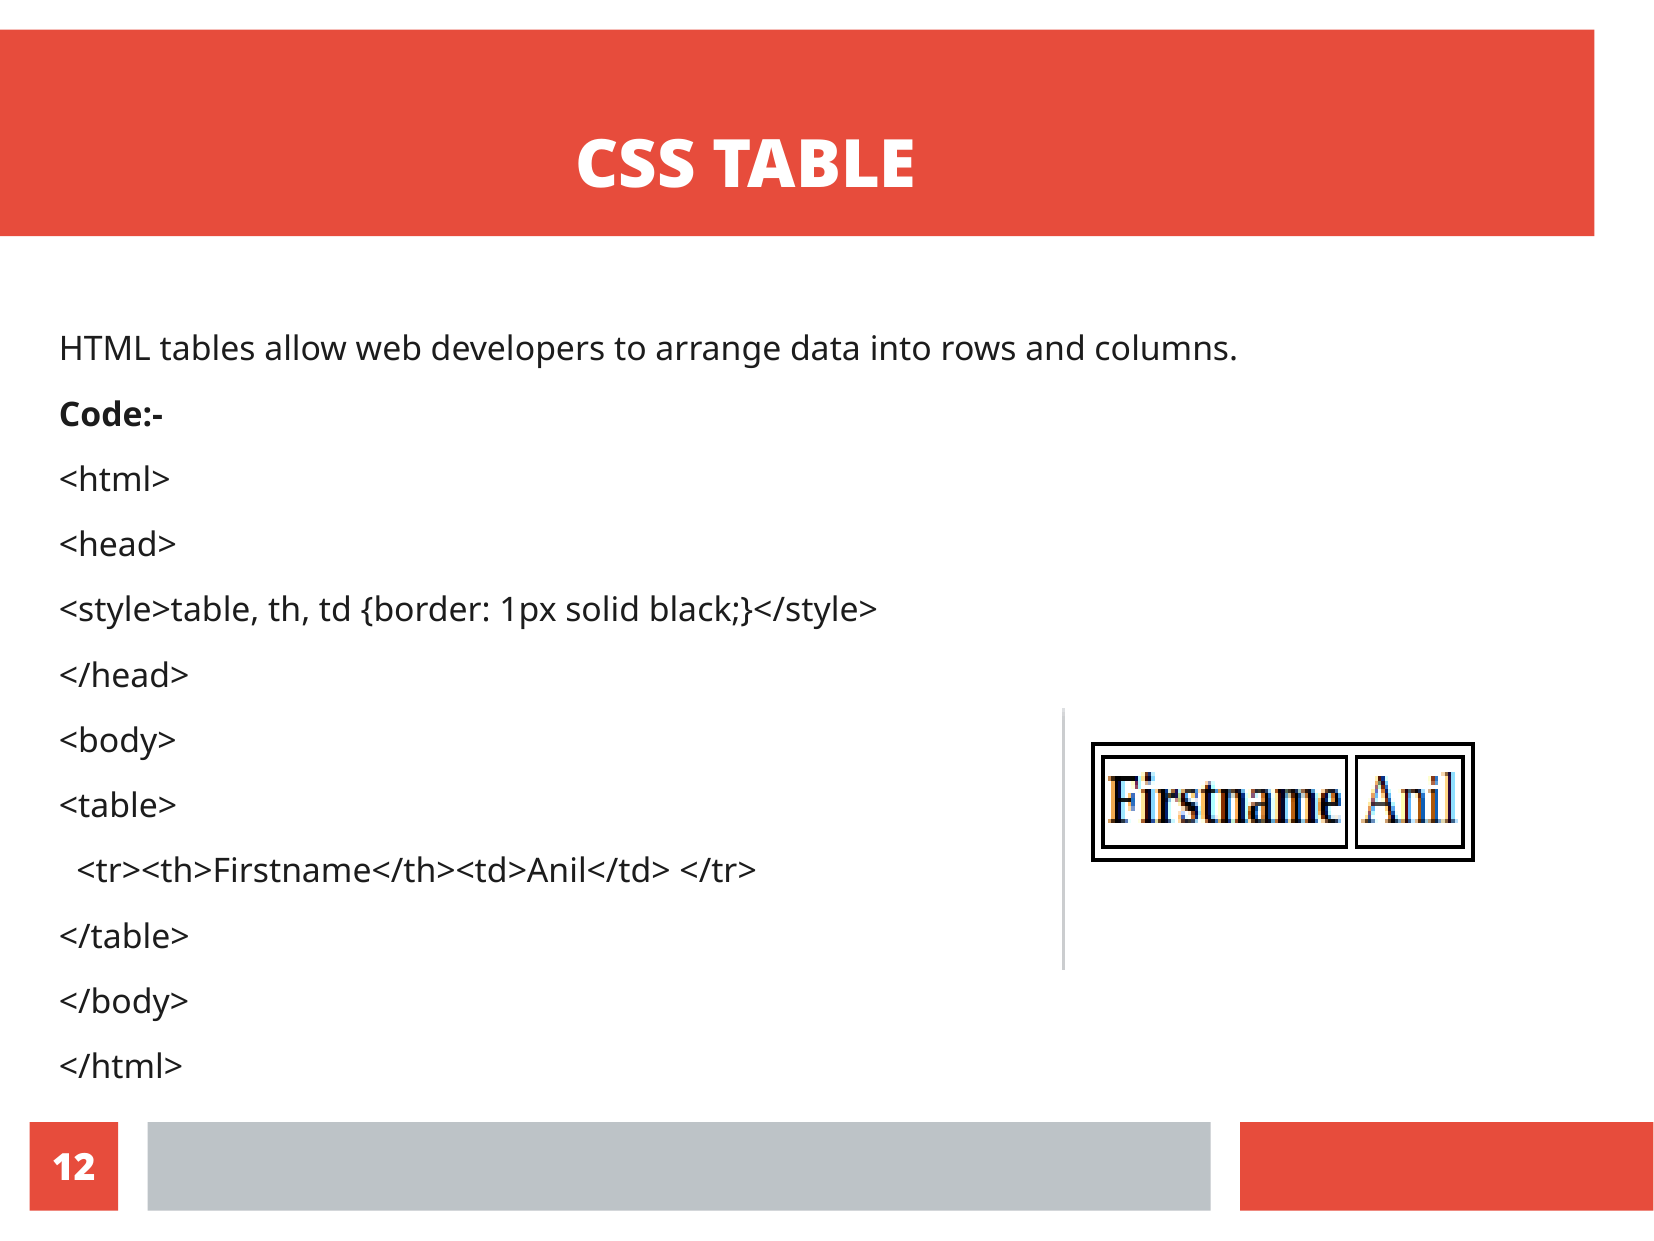

# CSS TABLE
HTML tables allow web developers to arrange data into rows and columns.
Code:-
<html>
<head>
<style>table, th, td {border: 1px solid black;}</style>
</head>
<body>
<table>
 <tr><th>Firstname</th><td>Anil</td> </tr>
</table>
</body>
</html>
12